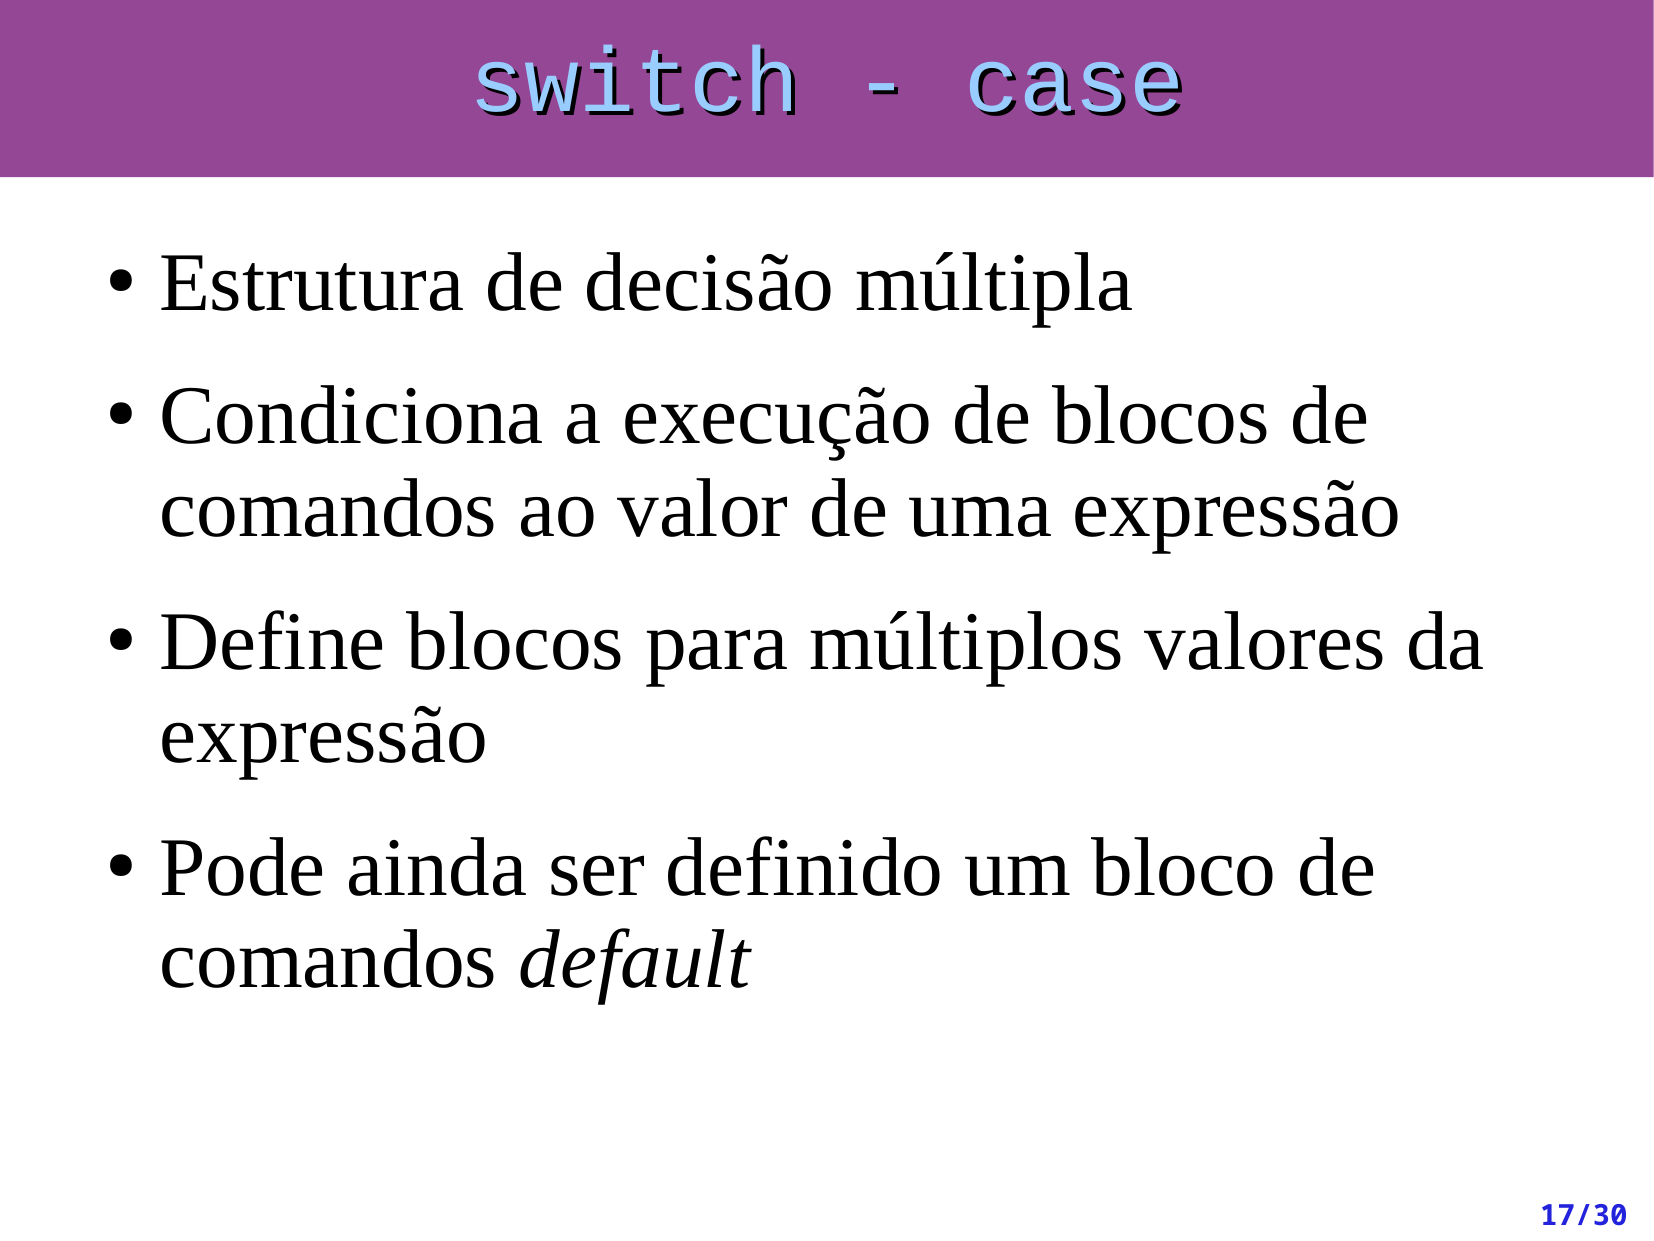

# switch - case
Estrutura de decisão múltipla
Condiciona a execução de blocos de comandos ao valor de uma expressão
Define blocos para múltiplos valores da expressão
Pode ainda ser definido um bloco de comandos default
17